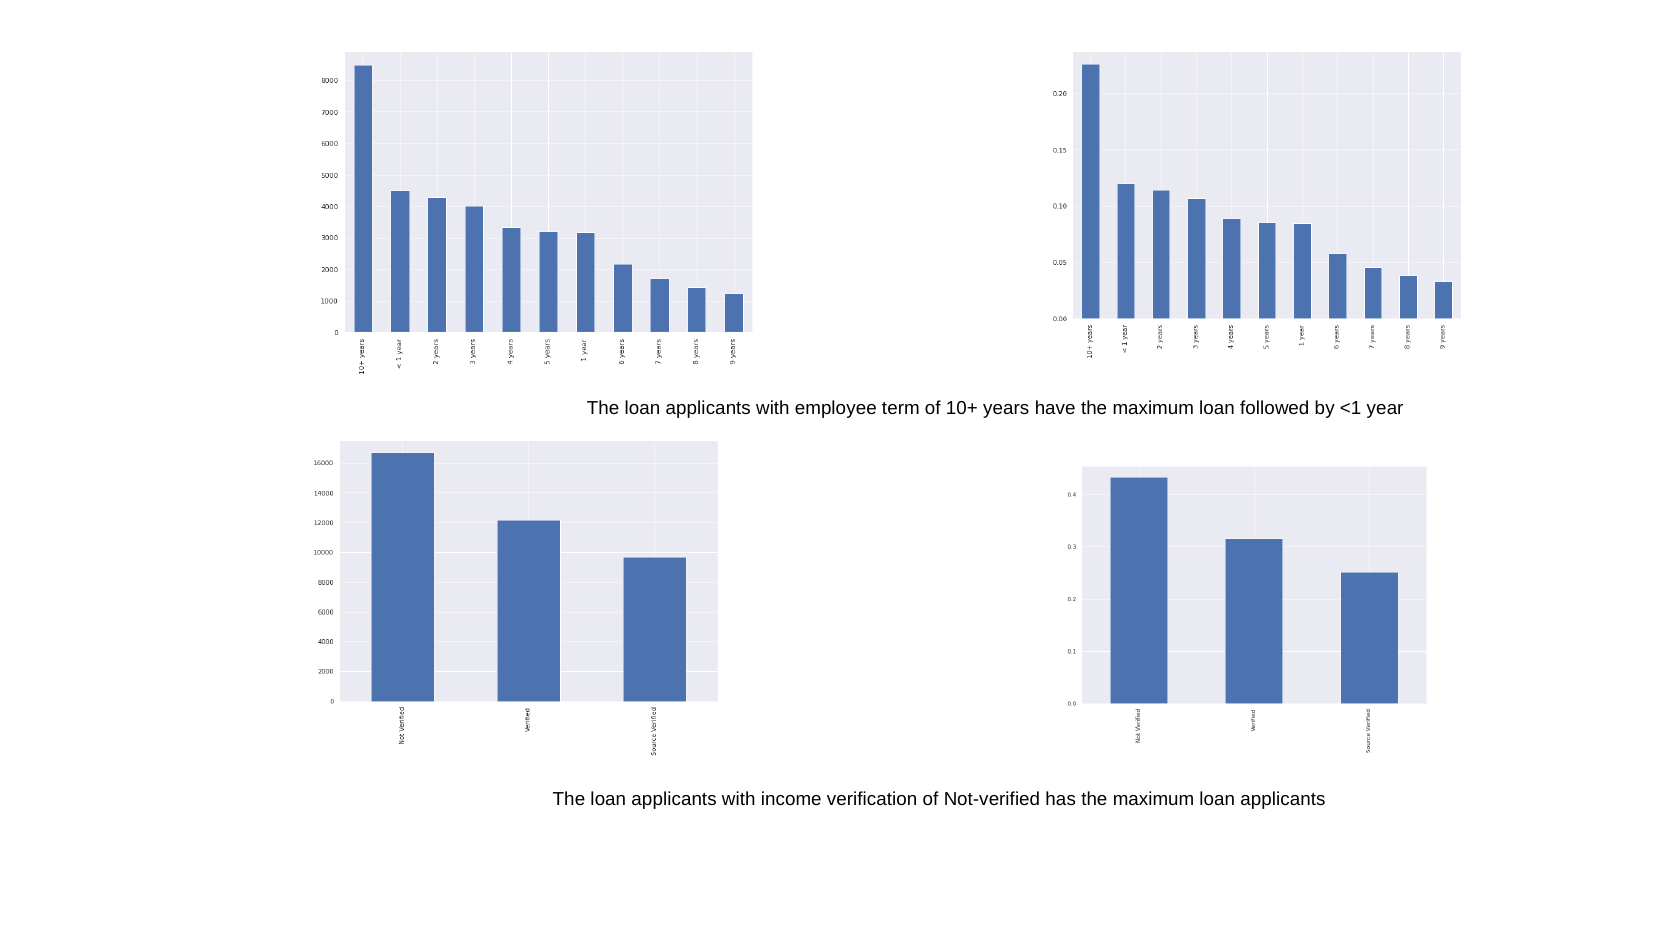

The loan applicants with employee term of 10+ years have the maximum loan followed by <1 year
The loan applicants with income verification of Not-verified has the maximum loan applicants